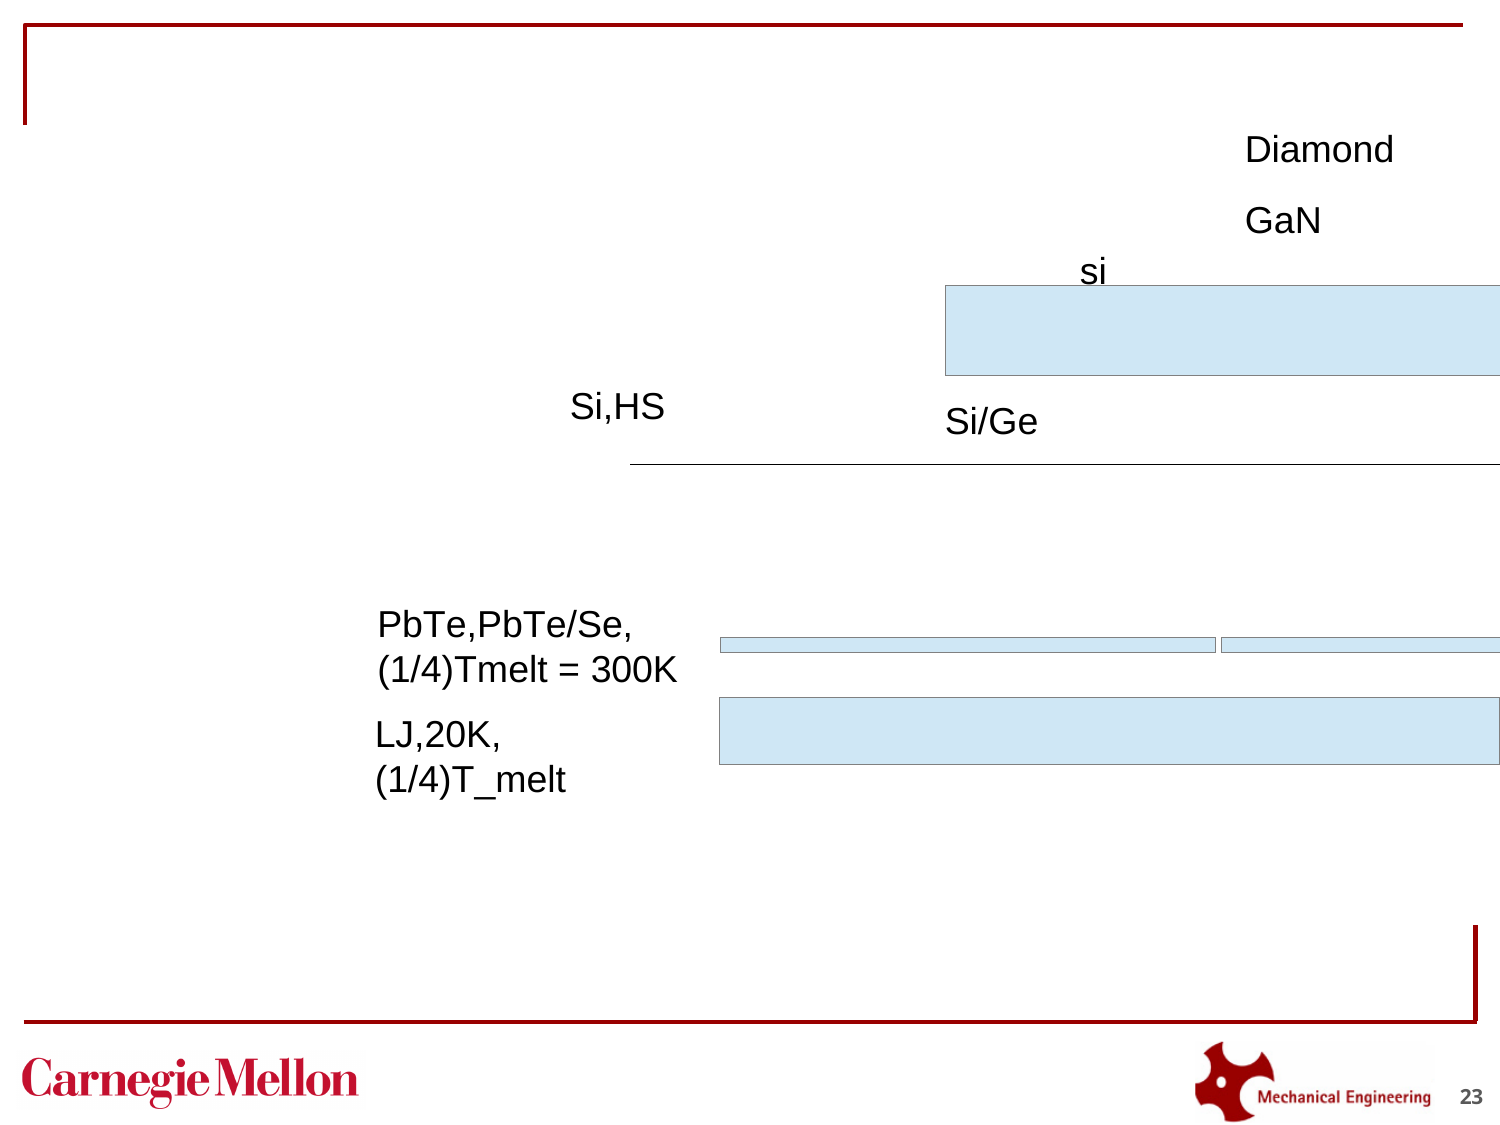

#
Diamond
GaN
si
Si,HS
Si/Ge
PbTe,PbTe/Se, (1/4)Tmelt = 300K
LJ,20K, (1/4)T_melt